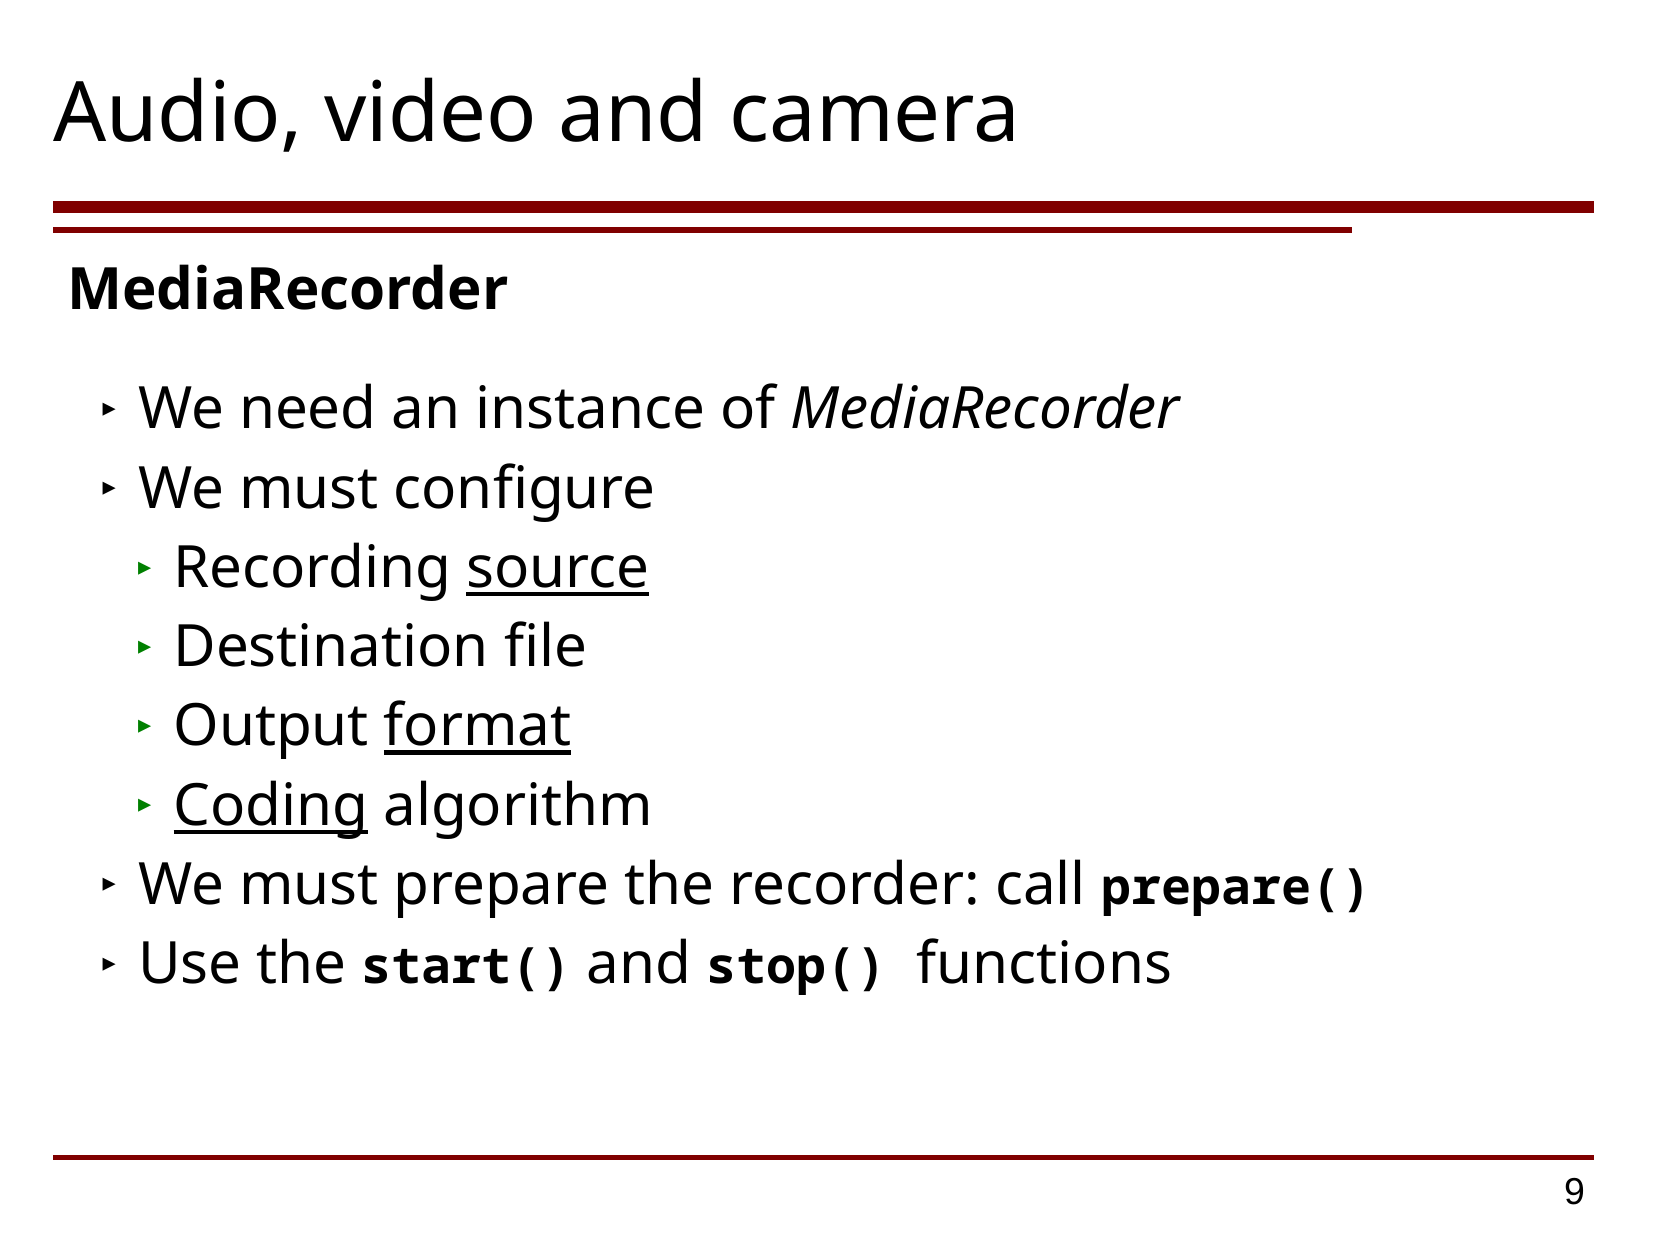

# Audio, video and camera
MediaRecorder
We need an instance of MediaRecorder
We must configure
Recording source
Destination file
Output format
Coding algorithm
We must prepare the recorder: call prepare()
Use the start() and stop() functions